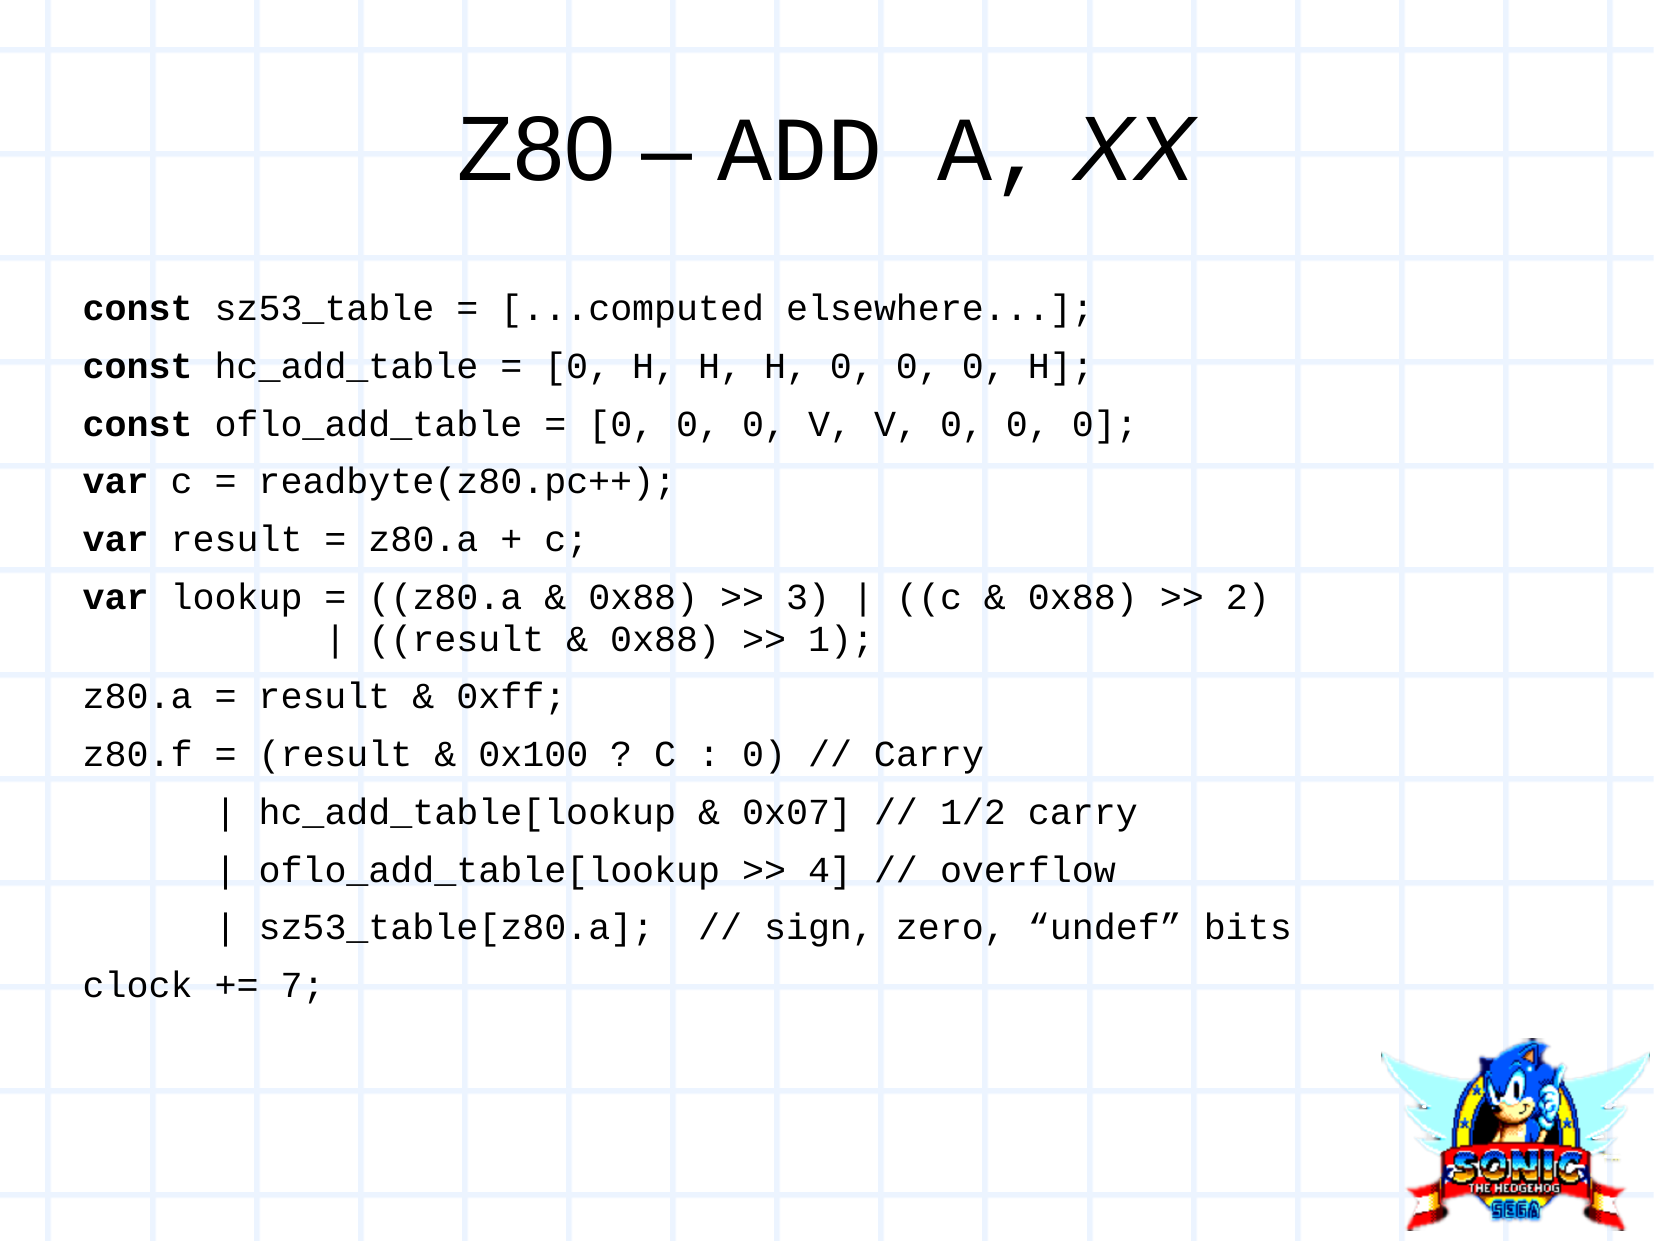

# Z80 – ADD A, XX
const sz53_table = [...computed elsewhere...];
const hc_add_table = [0, H, H, H, 0, 0, 0, H];
const oflo_add_table = [0, 0, 0, V, V, 0, 0, 0];
var c = readbyte(z80.pc++);
var result = z80.a + c;
var lookup = ((z80.a & 0x88) >> 3) | ((c & 0x88) >> 2)
 | ((result & 0x88) >> 1);
z80.a = result & 0xff;
z80.f = (result & 0x100 ? C : 0) // Carry
 | hc_add_table[lookup & 0x07] // 1/2 carry
 | oflo_add_table[lookup >> 4] // overflow
 | sz53_table[z80.a]; // sign, zero, “undef” bits
clock += 7;